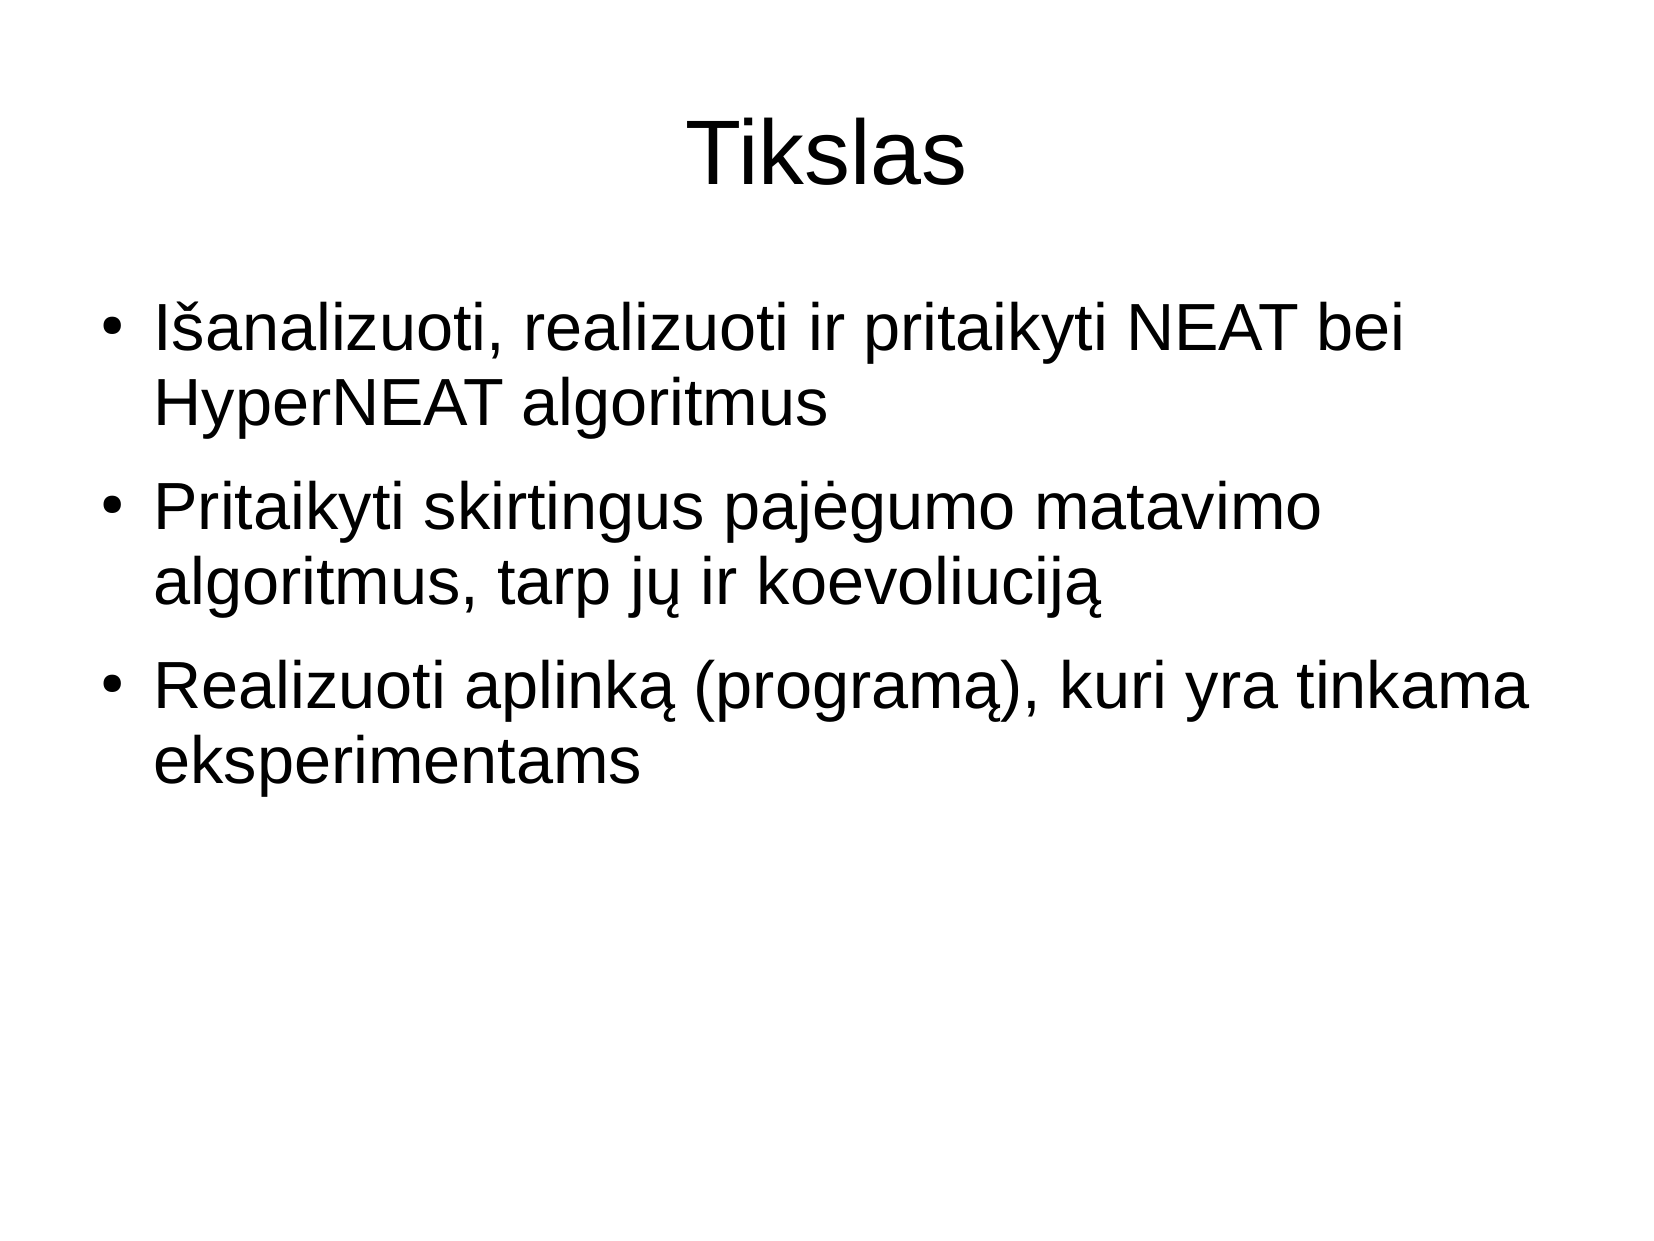

# Tikslas
Išanalizuoti, realizuoti ir pritaikyti NEAT bei HyperNEAT algoritmus
Pritaikyti skirtingus pajėgumo matavimo algoritmus, tarp jų ir koevoliuciją
Realizuoti aplinką (programą), kuri yra tinkama eksperimentams